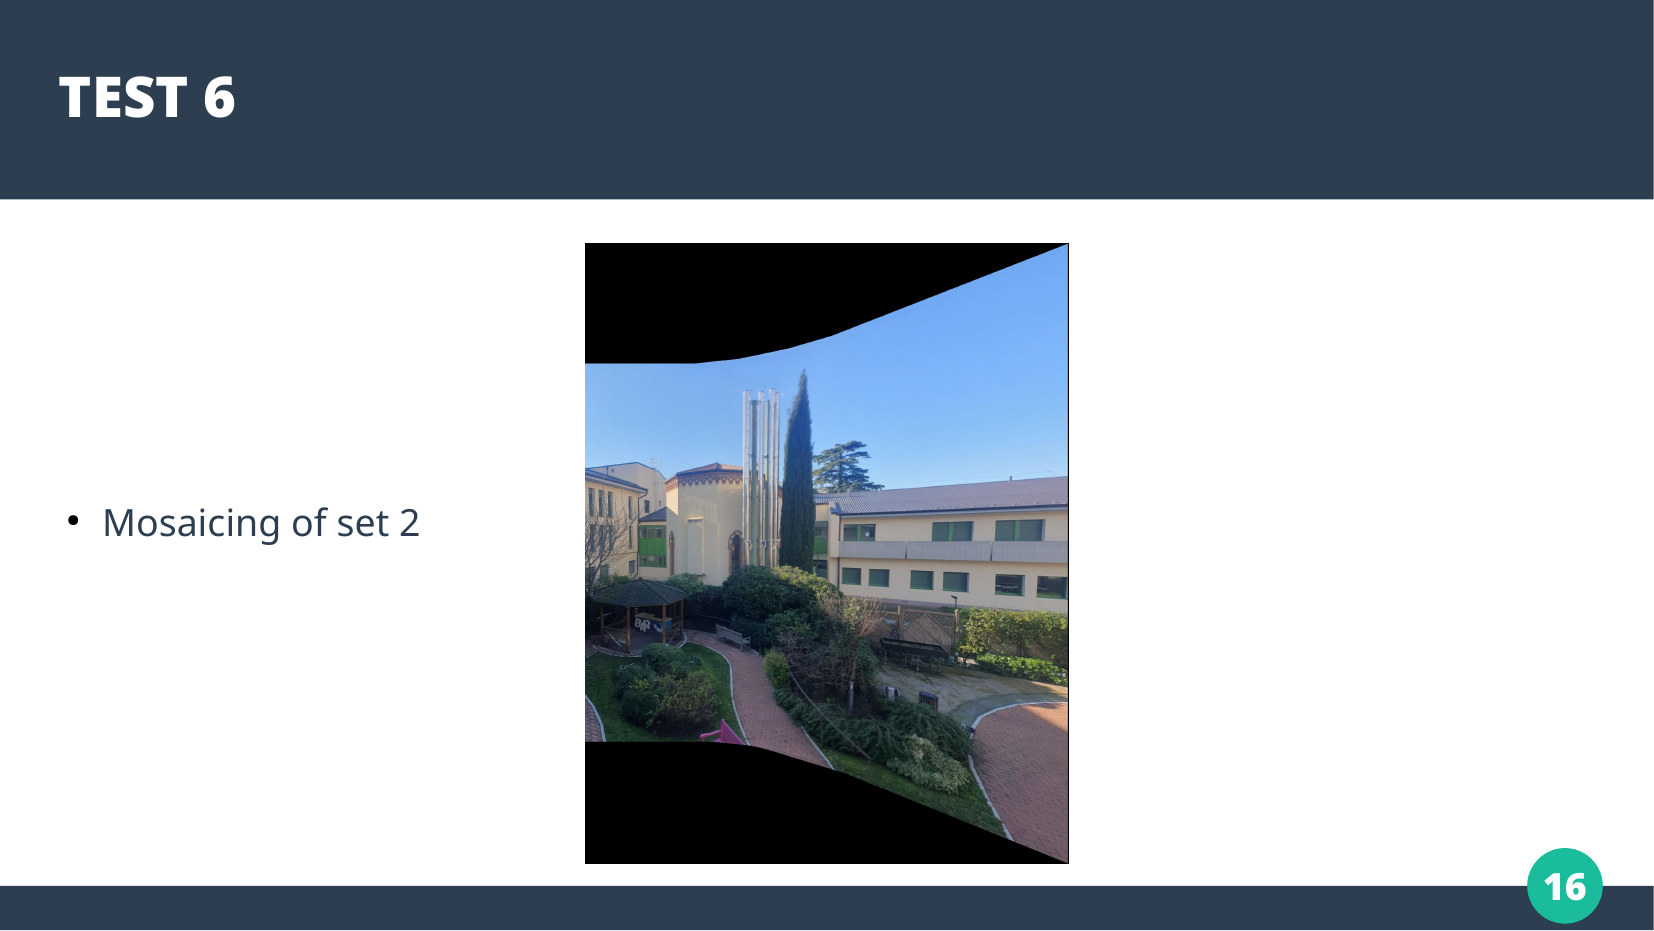

# TEST 6
Mosaicing of set 2